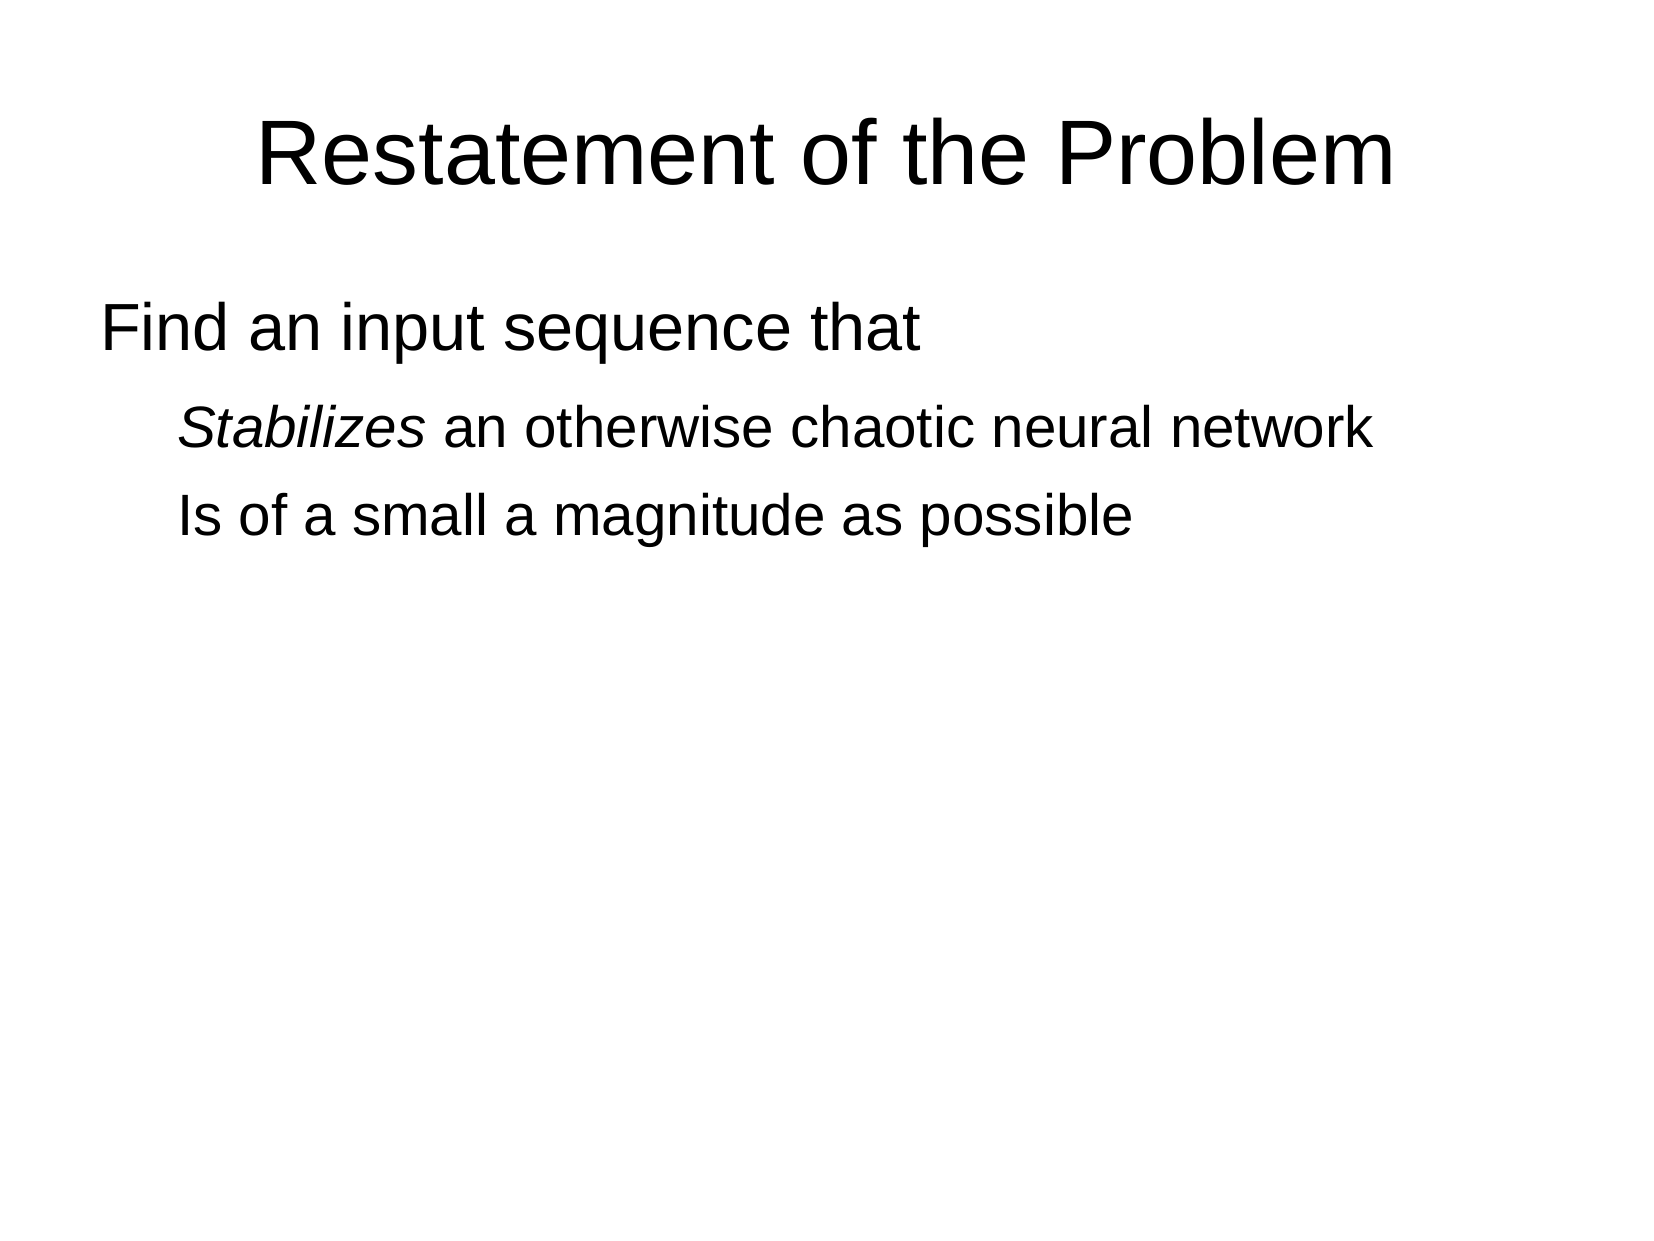

# Restatement of the Problem
Find an input sequence that
Stabilizes an otherwise chaotic neural network
Is of a small a magnitude as possible